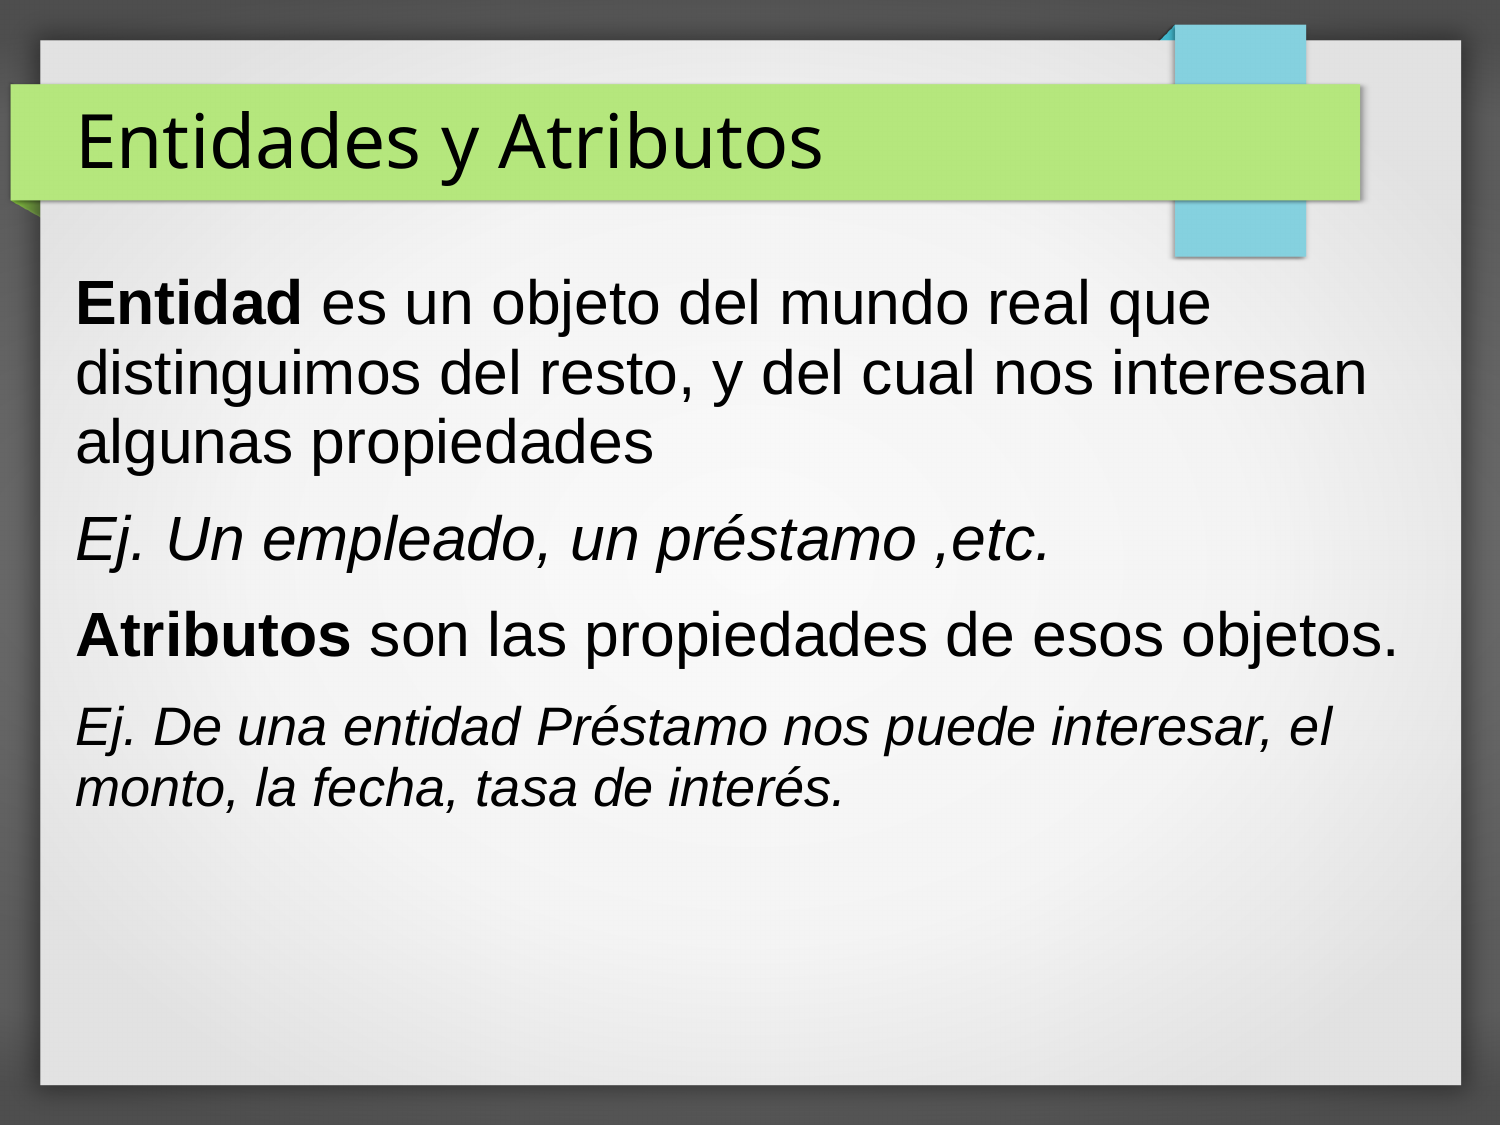

# Entidades y Atributos
Entidad es un objeto del mundo real que distinguimos del resto, y del cual nos interesan algunas propiedades
Ej. Un empleado, un préstamo ,etc.
Atributos son las propiedades de esos objetos.
Ej. De una entidad Préstamo nos puede interesar, el monto, la fecha, tasa de interés.